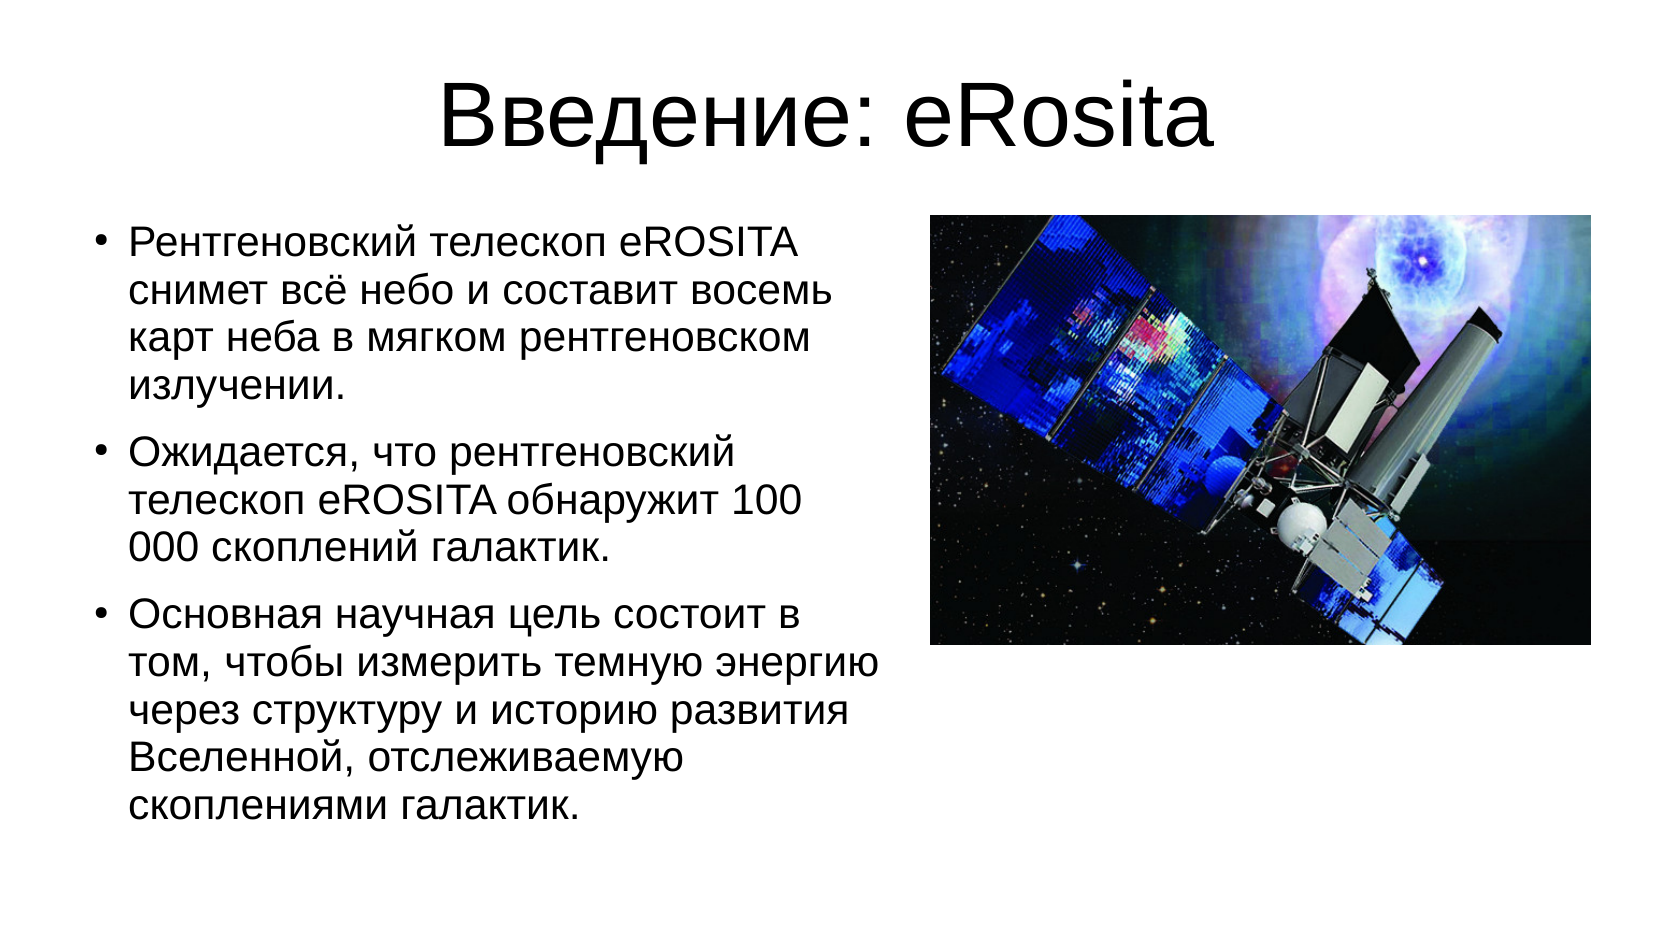

# Введение: eRosita
Рентгеновский телескоп eROSITA снимет всё небо и составит восемь карт неба в мягком рентгеновском излучении.
Ожидается, что рентгеновский телескоп eROSITA обнаружит 100 000 скоплений галактик.
Основная научная цель состоит в том, чтобы измерить темную энергию через структуру и историю развития Вселенной, отслеживаемую скоплениями галактик.